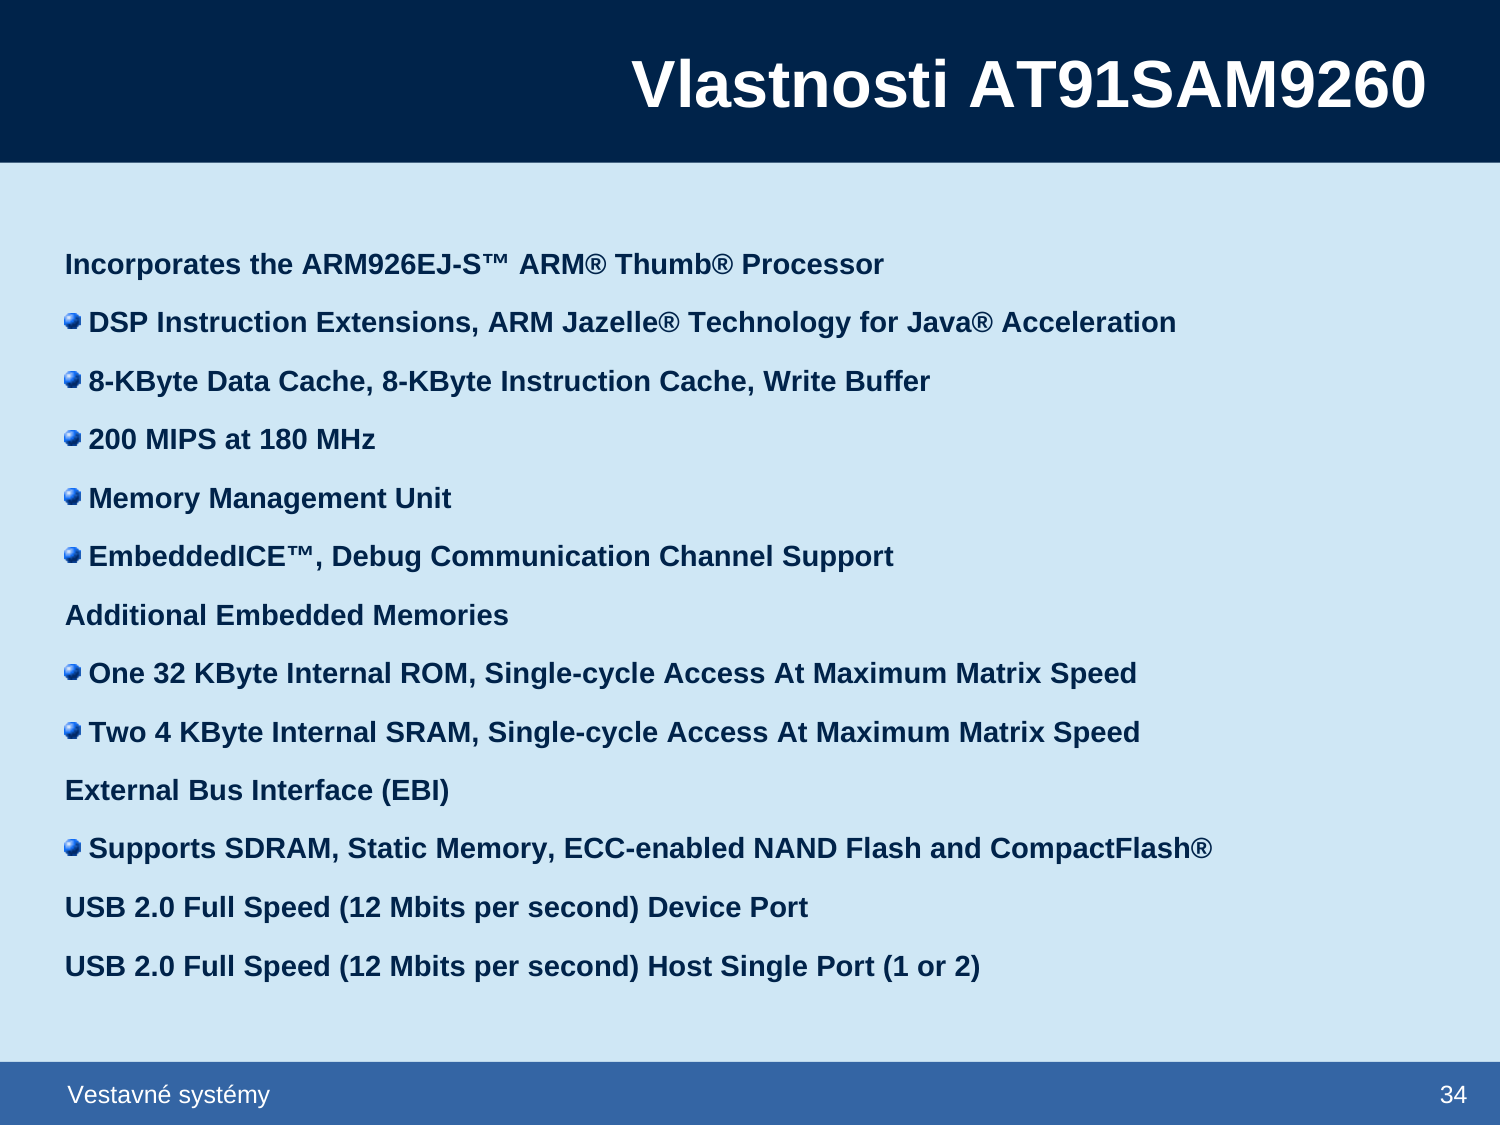

# Vlastnosti AT91SAM9260
Incorporates the ARM926EJ-S™ ARM® Thumb® Processor
 DSP Instruction Extensions, ARM Jazelle® Technology for Java® Acceleration
 8-KByte Data Cache, 8-KByte Instruction Cache, Write Buffer
 200 MIPS at 180 MHz
 Memory Management Unit
 EmbeddedICE™, Debug Communication Channel Support
Additional Embedded Memories
 One 32 KByte Internal ROM, Single-cycle Access At Maximum Matrix Speed
 Two 4 KByte Internal SRAM, Single-cycle Access At Maximum Matrix Speed
External Bus Interface (EBI)
 Supports SDRAM, Static Memory, ECC-enabled NAND Flash and CompactFlash®
USB 2.0 Full Speed (12 Mbits per second) Device Port
USB 2.0 Full Speed (12 Mbits per second) Host Single Port (1 or 2)